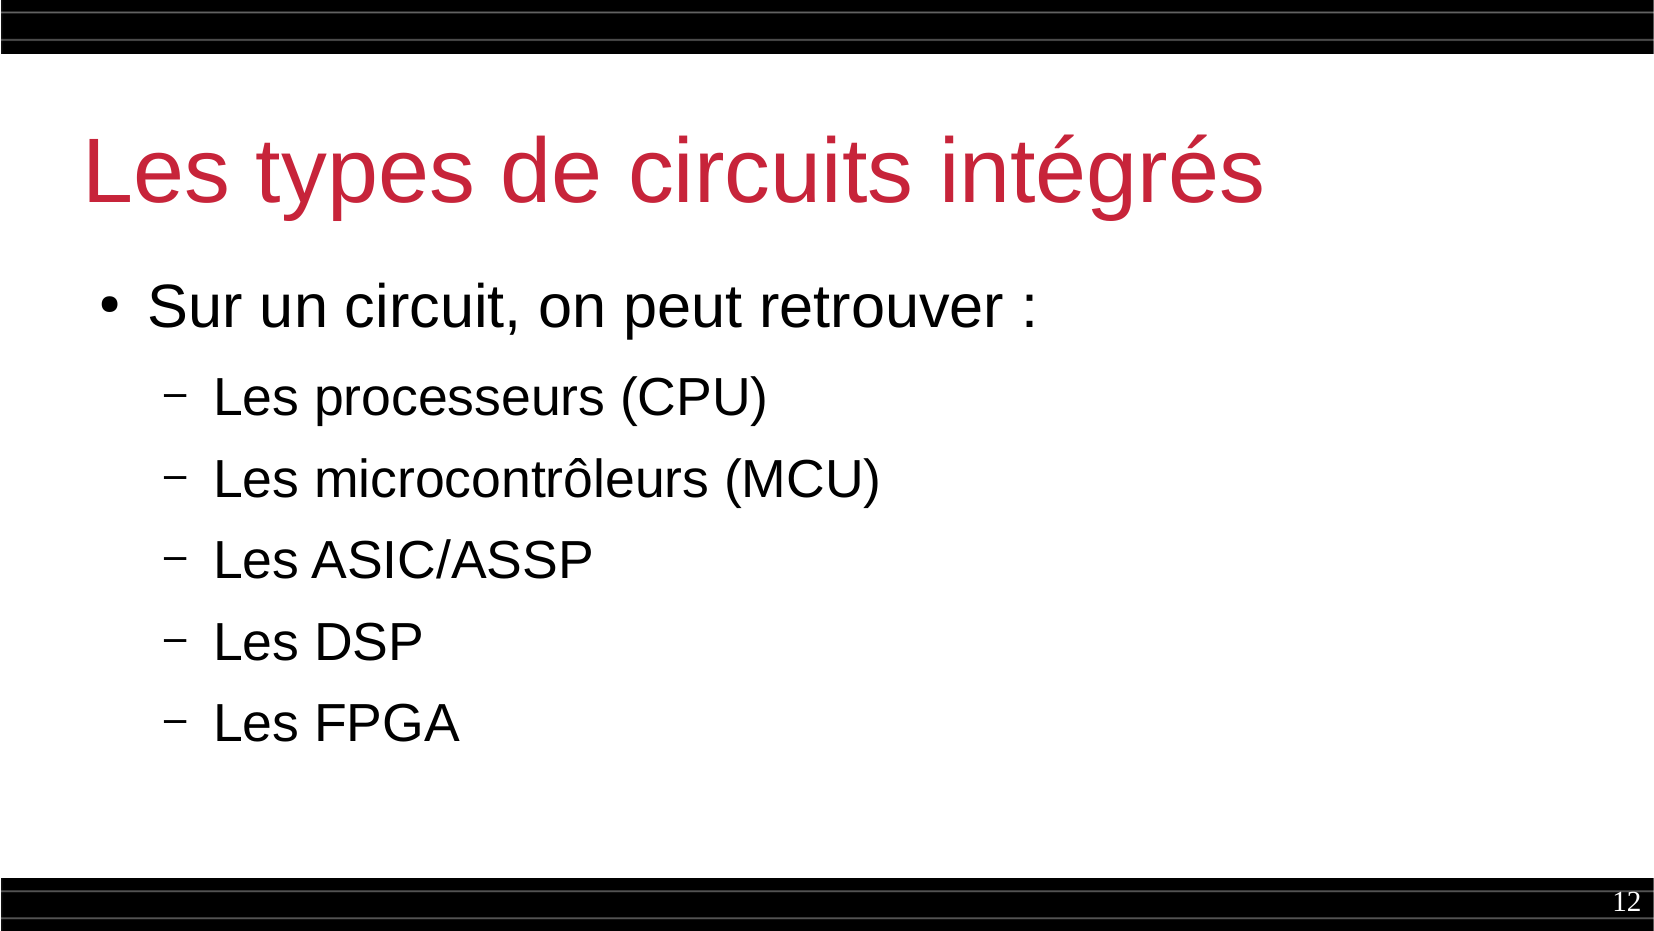

# Les types de circuits intégrés
Sur un circuit, on peut retrouver :
Les processeurs (CPU)
Les microcontrôleurs (MCU)
Les ASIC/ASSP
Les DSP
Les FPGA